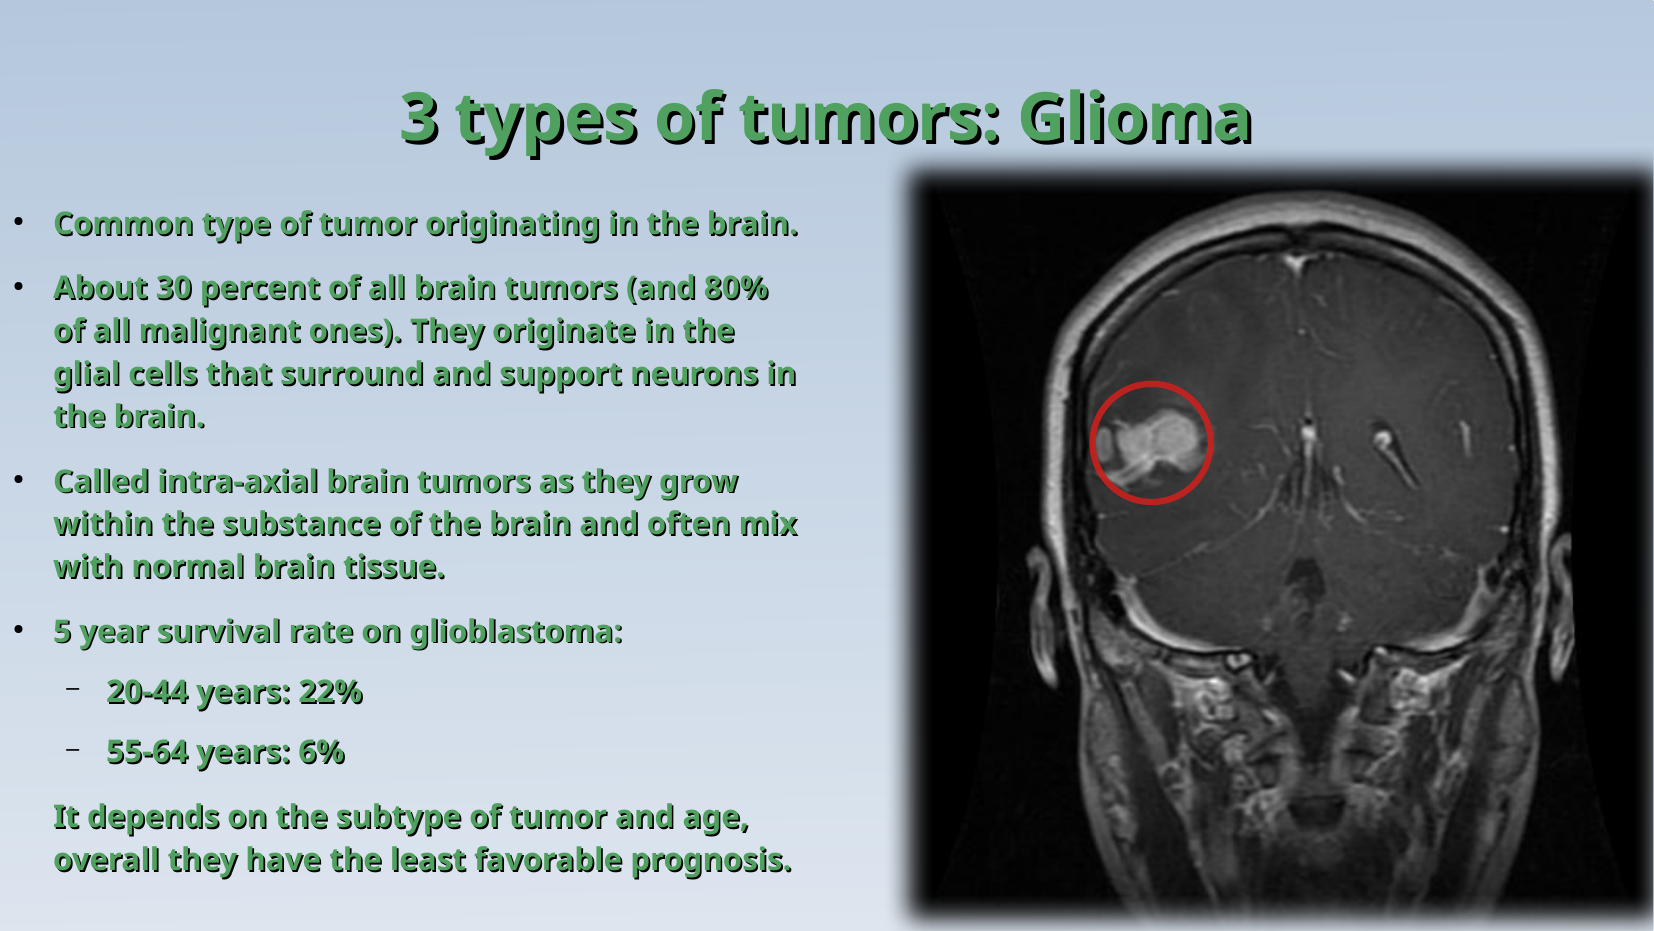

# 3 types of tumors: Glioma
Common type of tumor originating in the brain.
About 30 percent of all brain tumors (and 80% of all malignant ones). They originate in the glial cells that surround and support neurons in the brain.
Called intra-axial brain tumors as they grow within the substance of the brain and often mix with normal brain tissue.
5 year survival rate on glioblastoma:
20-44 years: 22%
55-64 years: 6%
It depends on the subtype of tumor and age, overall they have the least favorable prognosis.